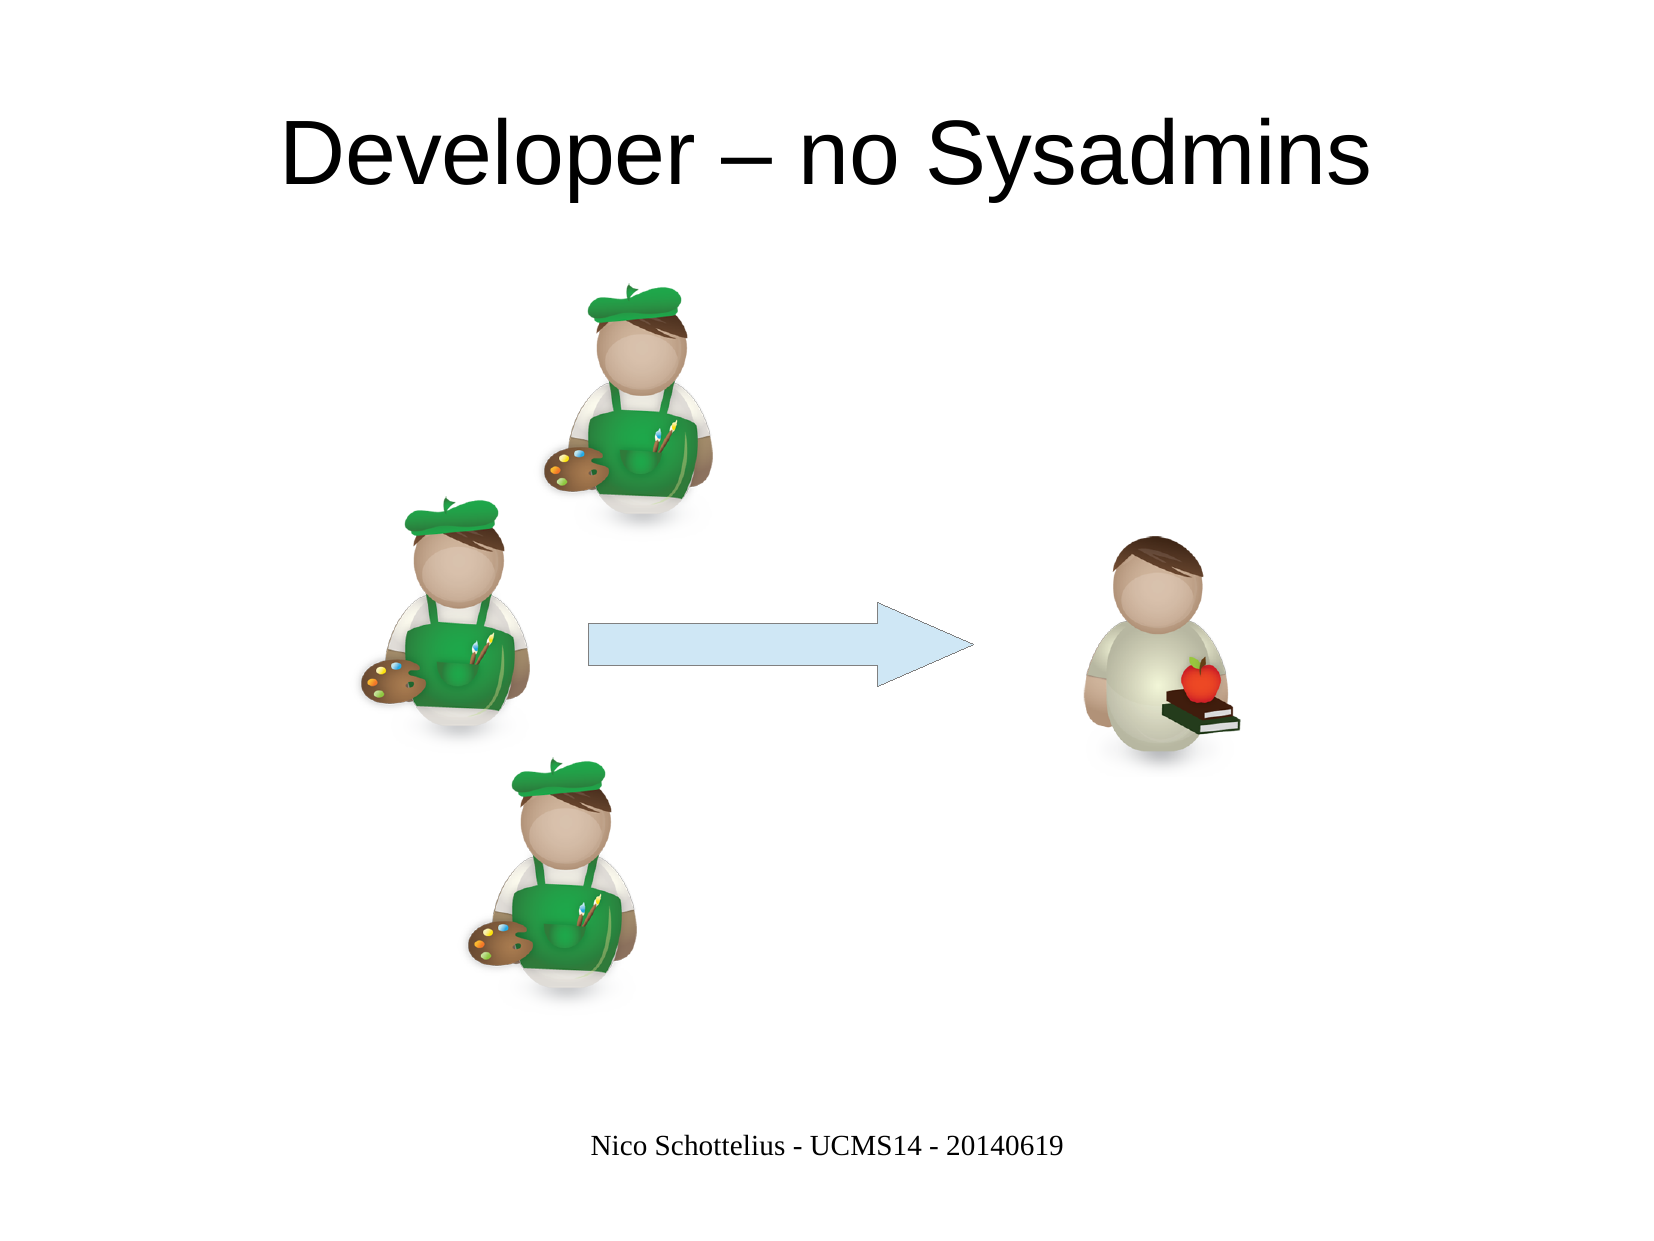

# Developer – no Sysadmins
Nico Schottelius - UCMS14 - 20140619